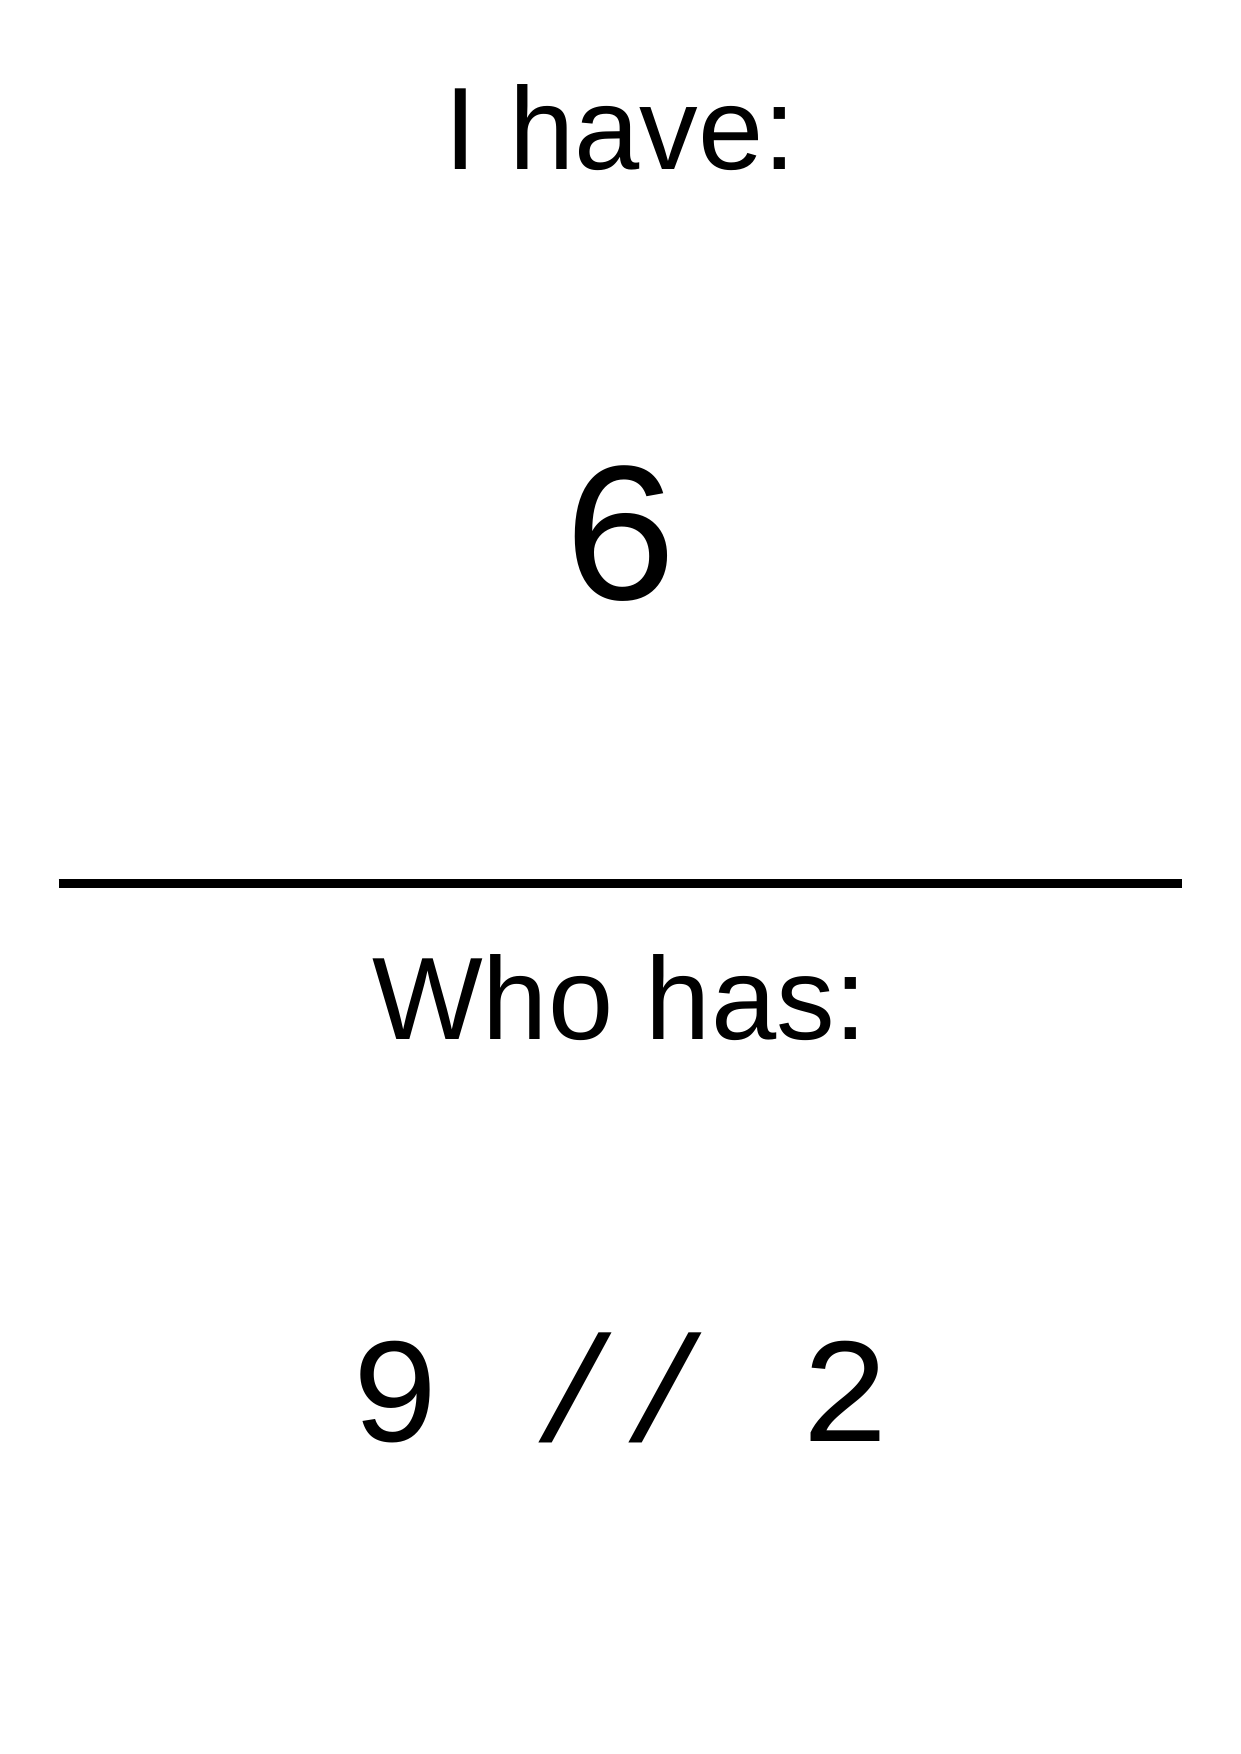

# I have:
6
Who has:
9 // 2